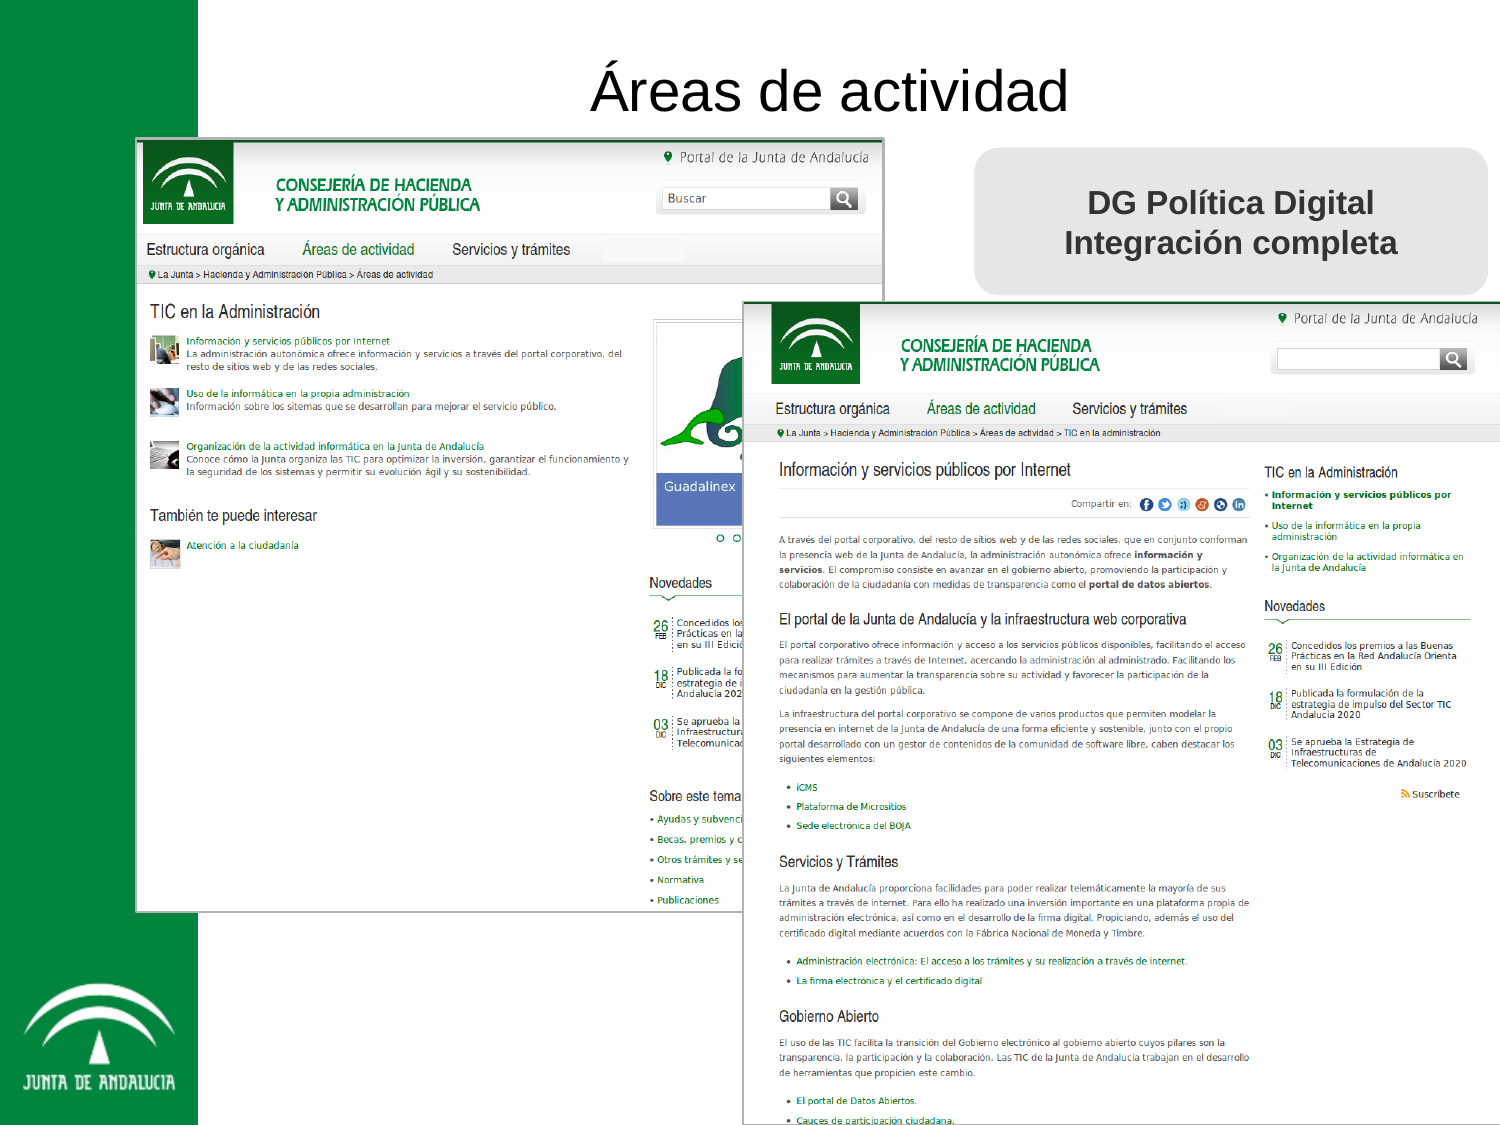

# Áreas de actividad
DG Política Digital
Integración completa